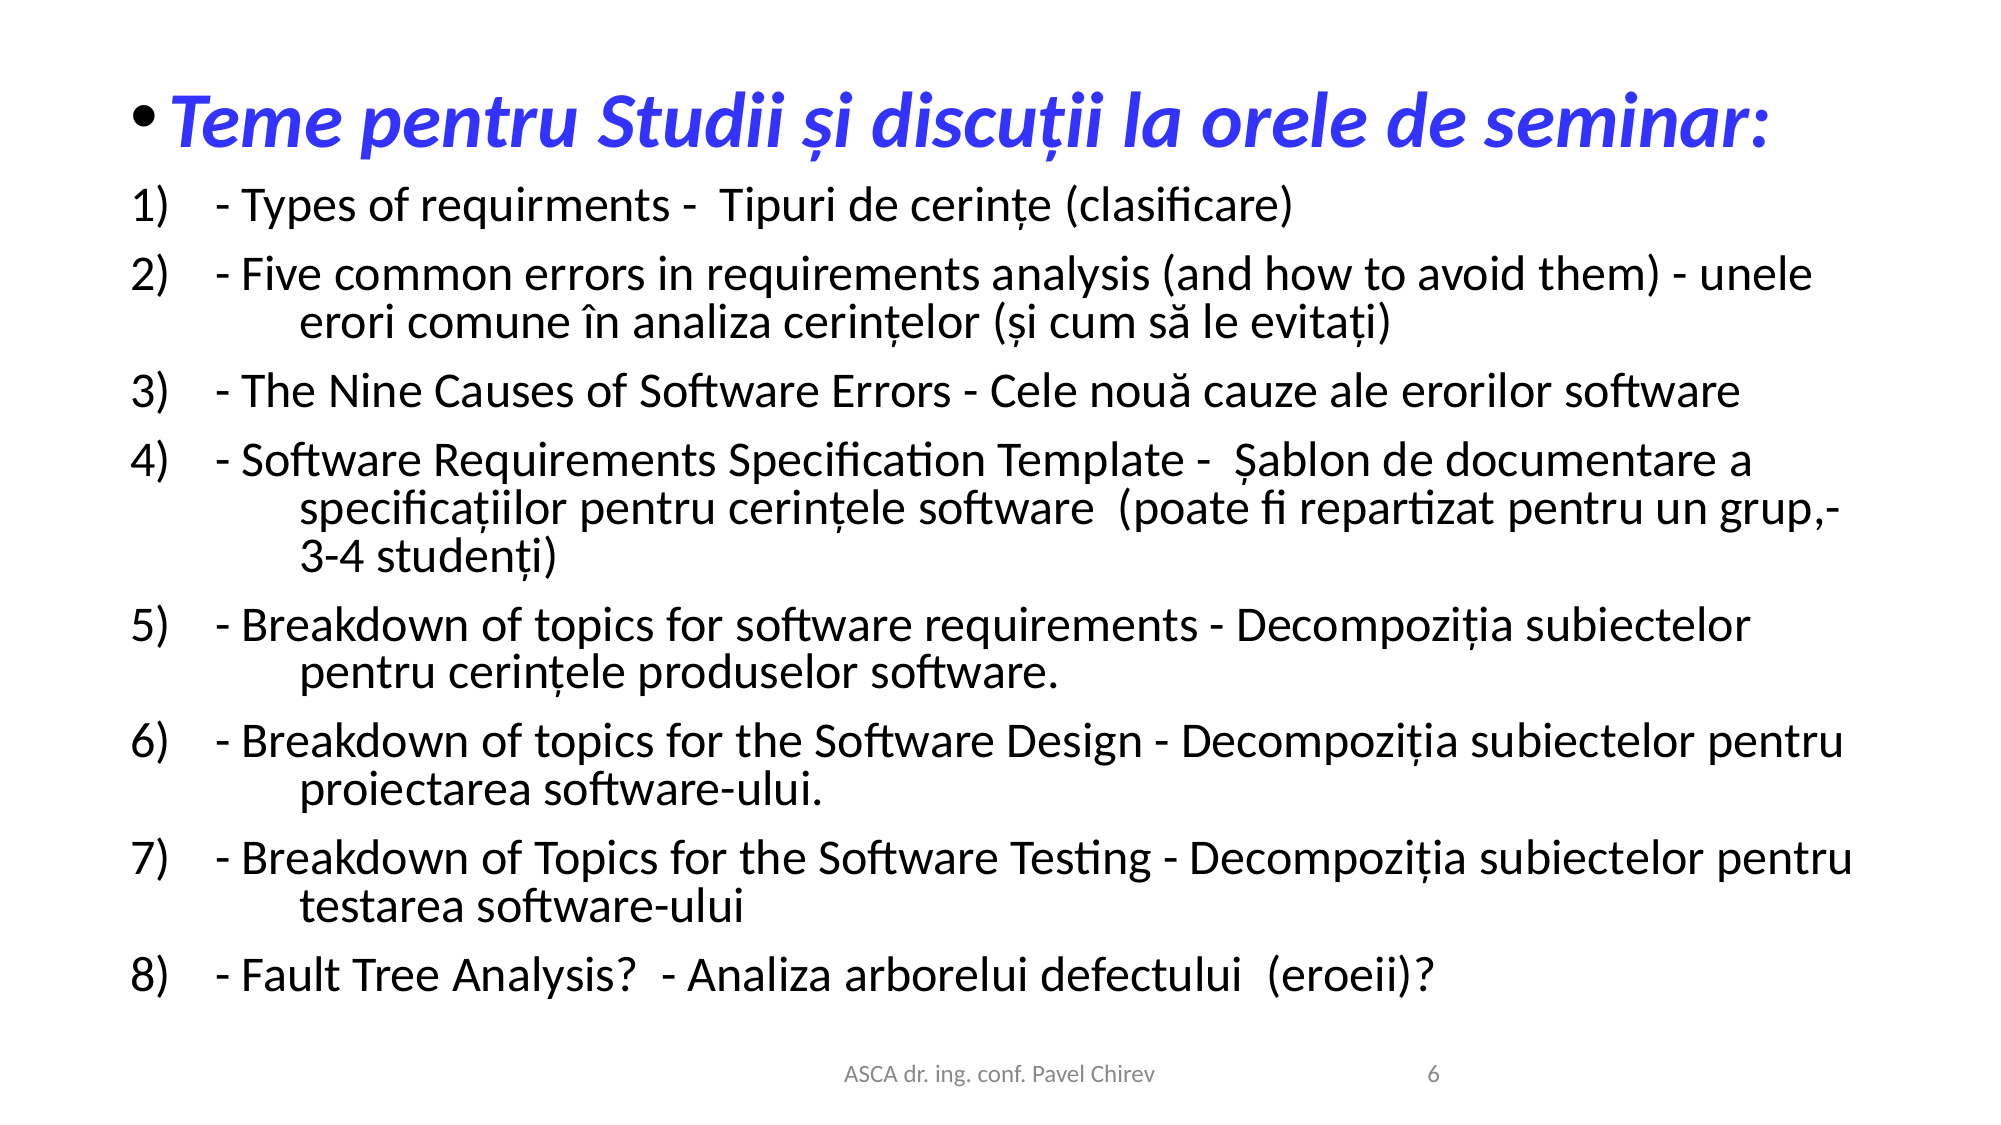

# Teme pentru Studii și discuții la orele de seminar:
- Types of requirments - Tipuri de cerințe (clasificare)
- Five common errors in requirements analysis (and how to avoid them) - unele erori comune în analiza cerințelor (și cum să le evitați)
- The Nine Causes of Software Errors - Cele nouă cauze ale erorilor software
- Software Requirements Specification Template - Șablon de documentare a specificațiilor pentru cerințele software (poate fi repartizat pentru un grup,-3-4 studenți)
- Breakdown of topics for software requirements - Decompoziția subiectelor pentru cerințele produselor software.
- Breakdown of topics for the Software Design - Decompoziția subiectelor pentru proiectarea software-ului.
- Breakdown of Topics for the Software Testing - Decompoziția subiectelor pentru testarea software-ului
- Fault Tree Analysis? - Analiza arborelui defectului (eroeii)?
ASCA dr. ing. conf. Pavel Chirev
6